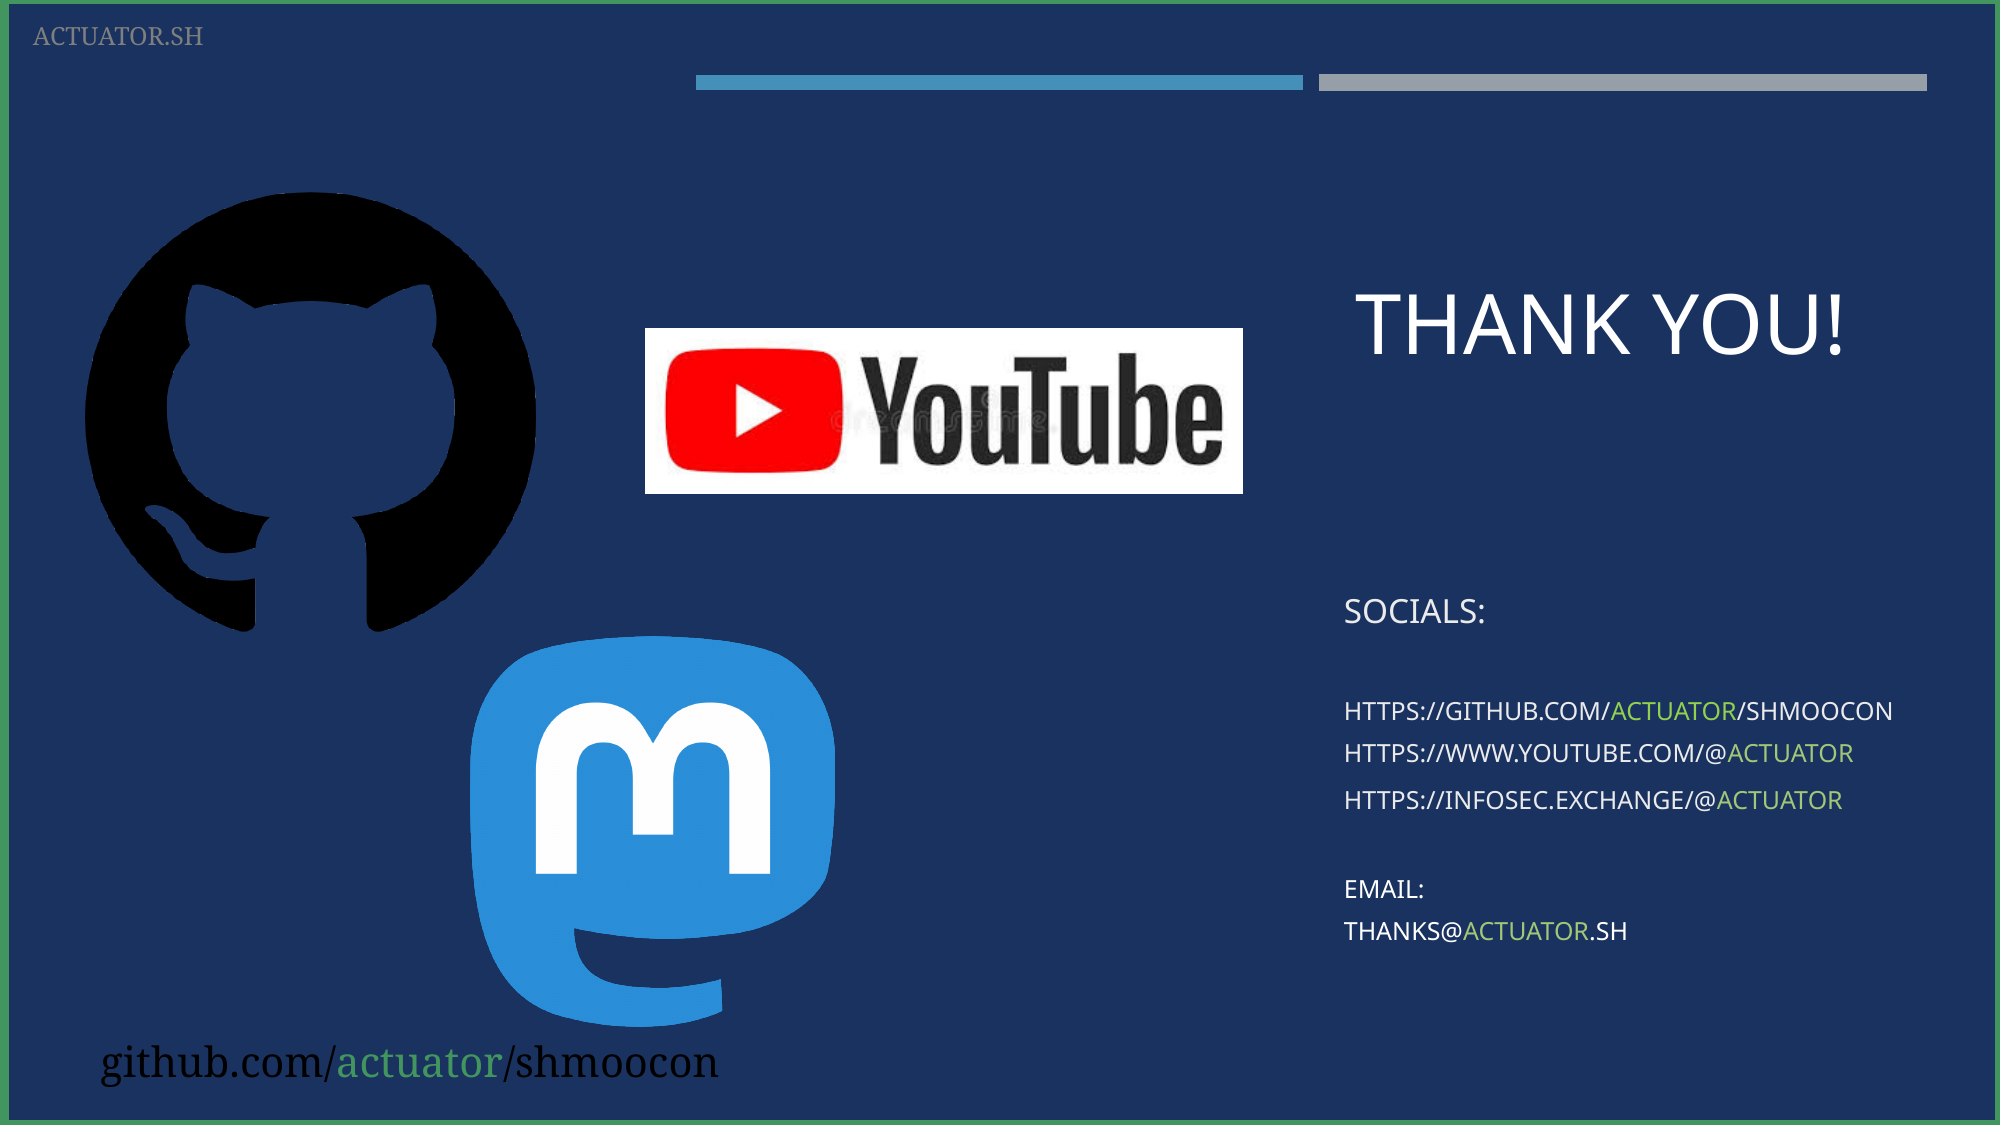

# Thank You!
Actuator.sh
Socials:
https://github.com/actuator/Shmoocon
https://www.youtube.com/@ACTUATOR
https://infosec.exchange/@actuator
EMAIL:
thanks@actuator.sh
github.com/actuator/shmoocon